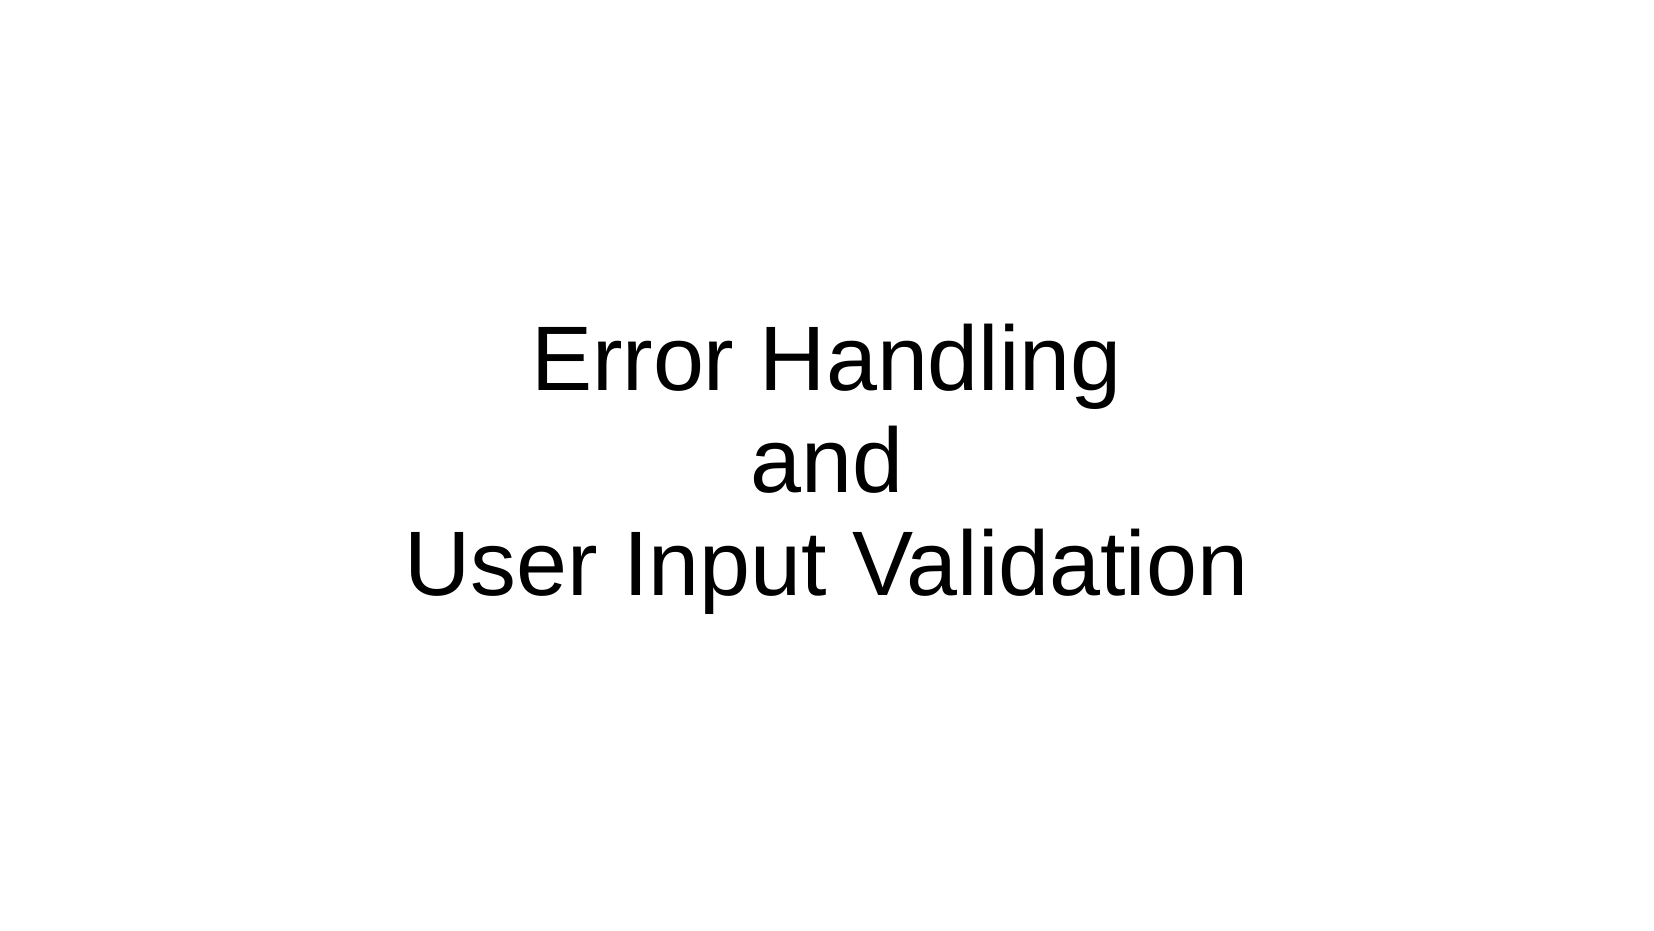

# Error Handling and User Input Validation